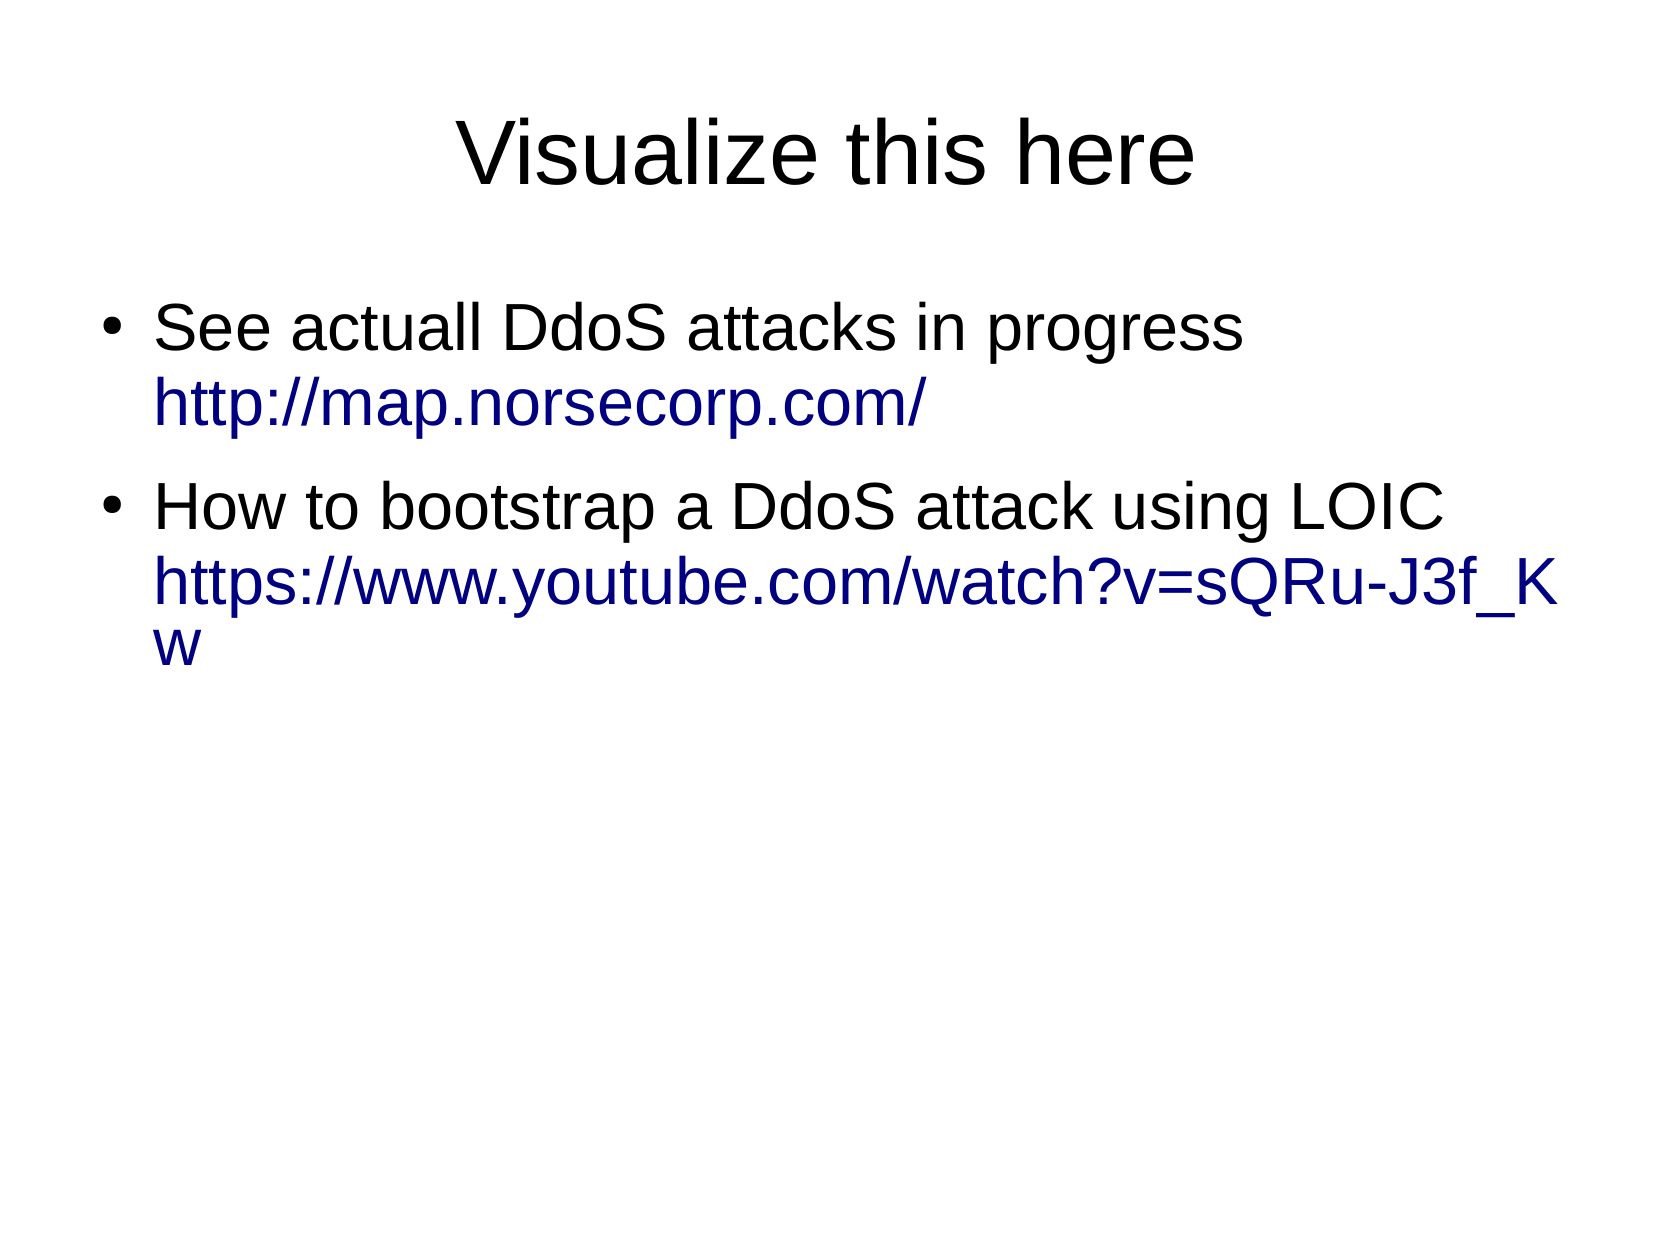

# Visualize this here
See actuall DdoS attacks in progress http://map.norsecorp.com/
How to bootstrap a DdoS attack using LOIChttps://www.youtube.com/watch?v=sQRu-J3f_Kw